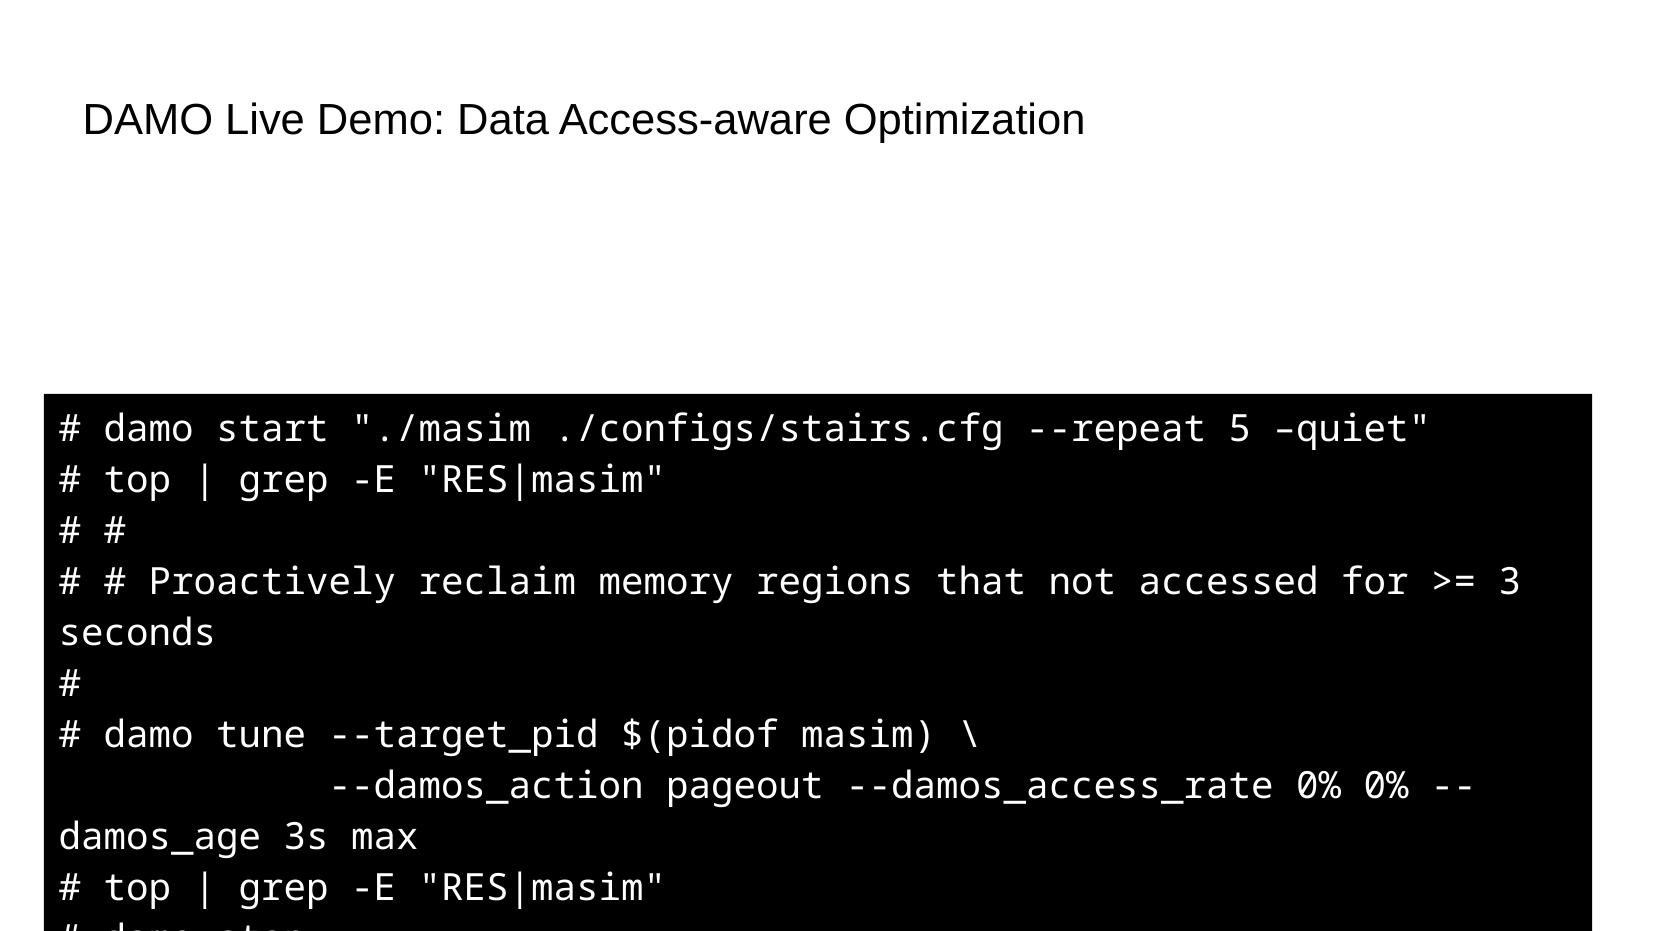

# DAMO Live Demo: Data Access-aware Optimization
# damo start "./masim ./configs/stairs.cfg --repeat 5 –quiet"
# top | grep -E "RES|masim"
# #
# # Proactively reclaim memory regions that not accessed for >= 3 seconds #
# damo tune --target_pid $(pidof masim) \
 --damos_action pageout --damos_access_rate 0% 0% --damos_age 3s max
# top | grep -E "RES|masim"
# damo stop
# killall masim